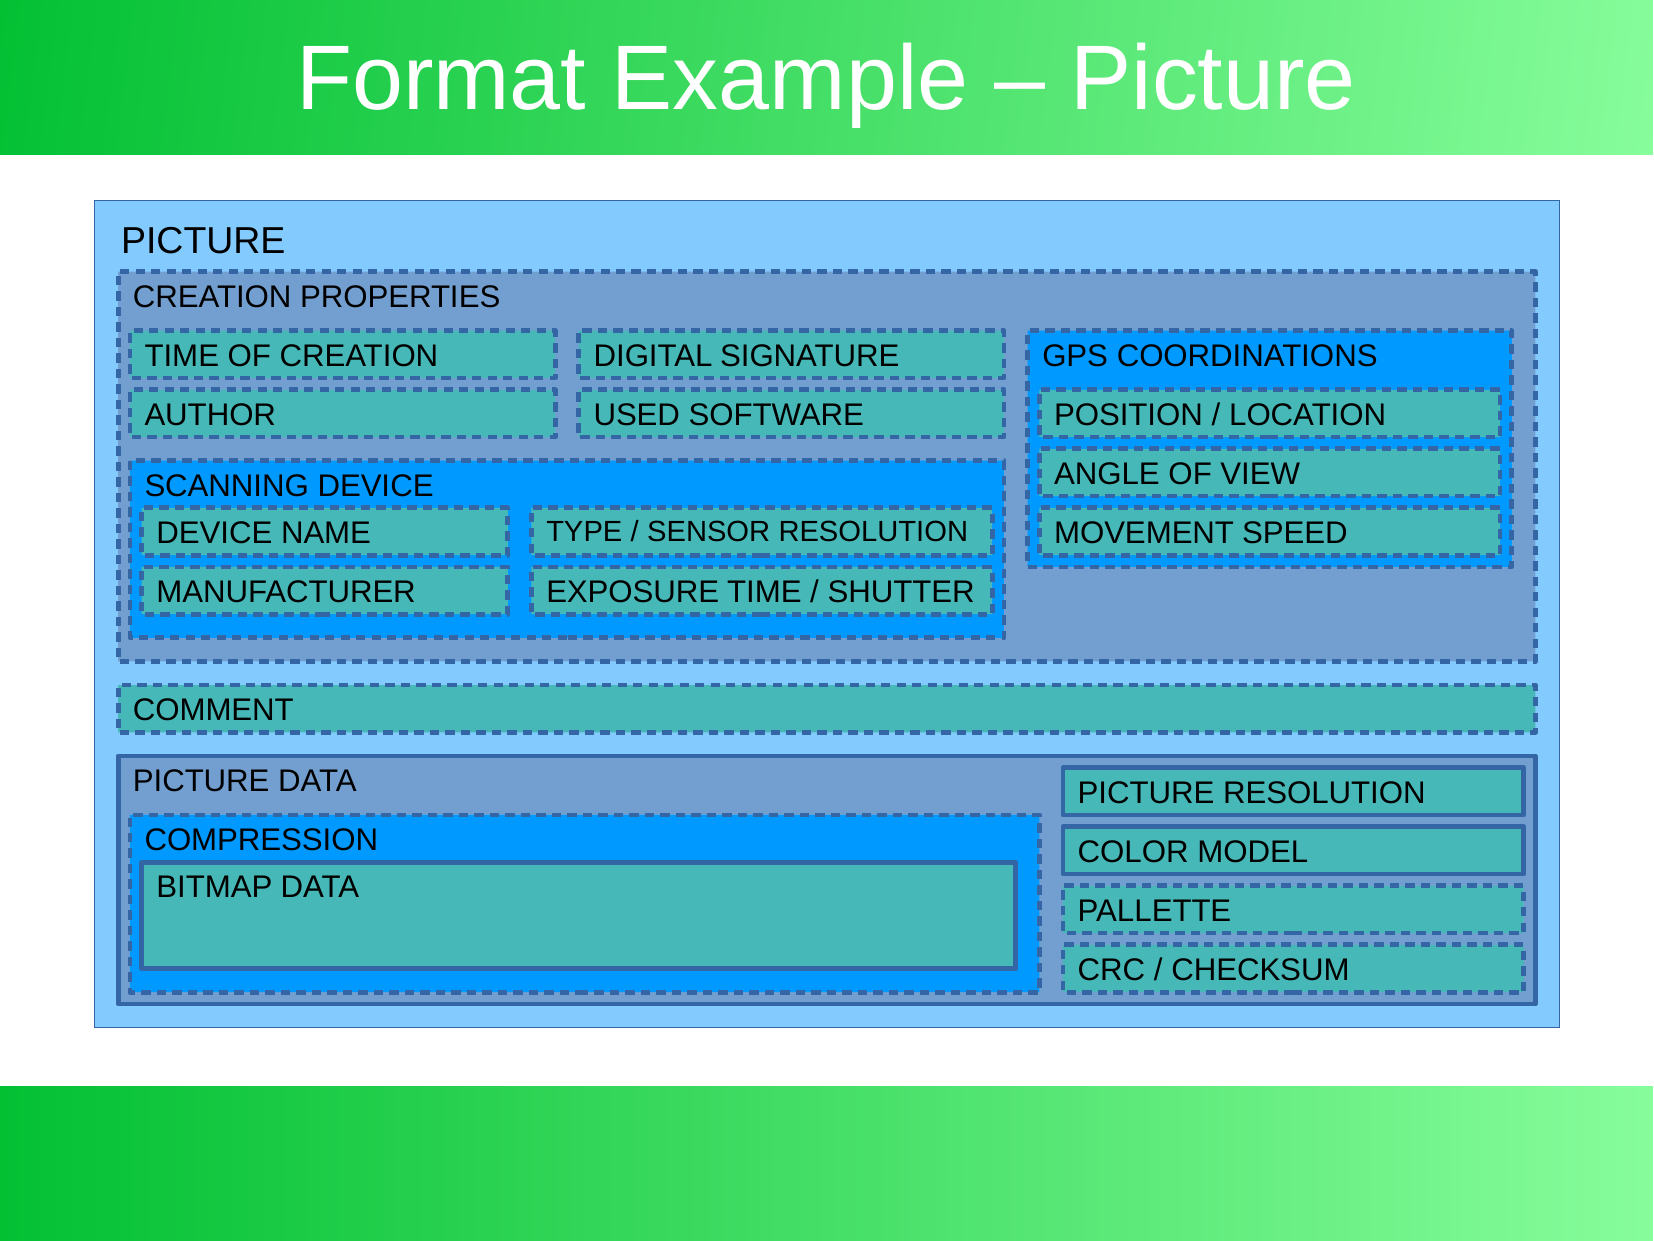

# Format Example – Picture
PICTURE
CREATION PROPERTIES
TIME OF CREATION
DIGITAL SIGNATURE
GPS COORDINATIONS
AUTHOR
USED SOFTWARE
POSITION / LOCATION
ANGLE OF VIEW
SCANNING DEVICE
DEVICE NAME
TYPE / SENSOR RESOLUTION
MOVEMENT SPEED
MANUFACTURER
EXPOSURE TIME / SHUTTER
COMMENT
PICTURE DATA
PICTURE RESOLUTION
COMPRESSION
COLOR MODEL
BITMAP DATA
PALLETTE
CRC / CHECKSUM